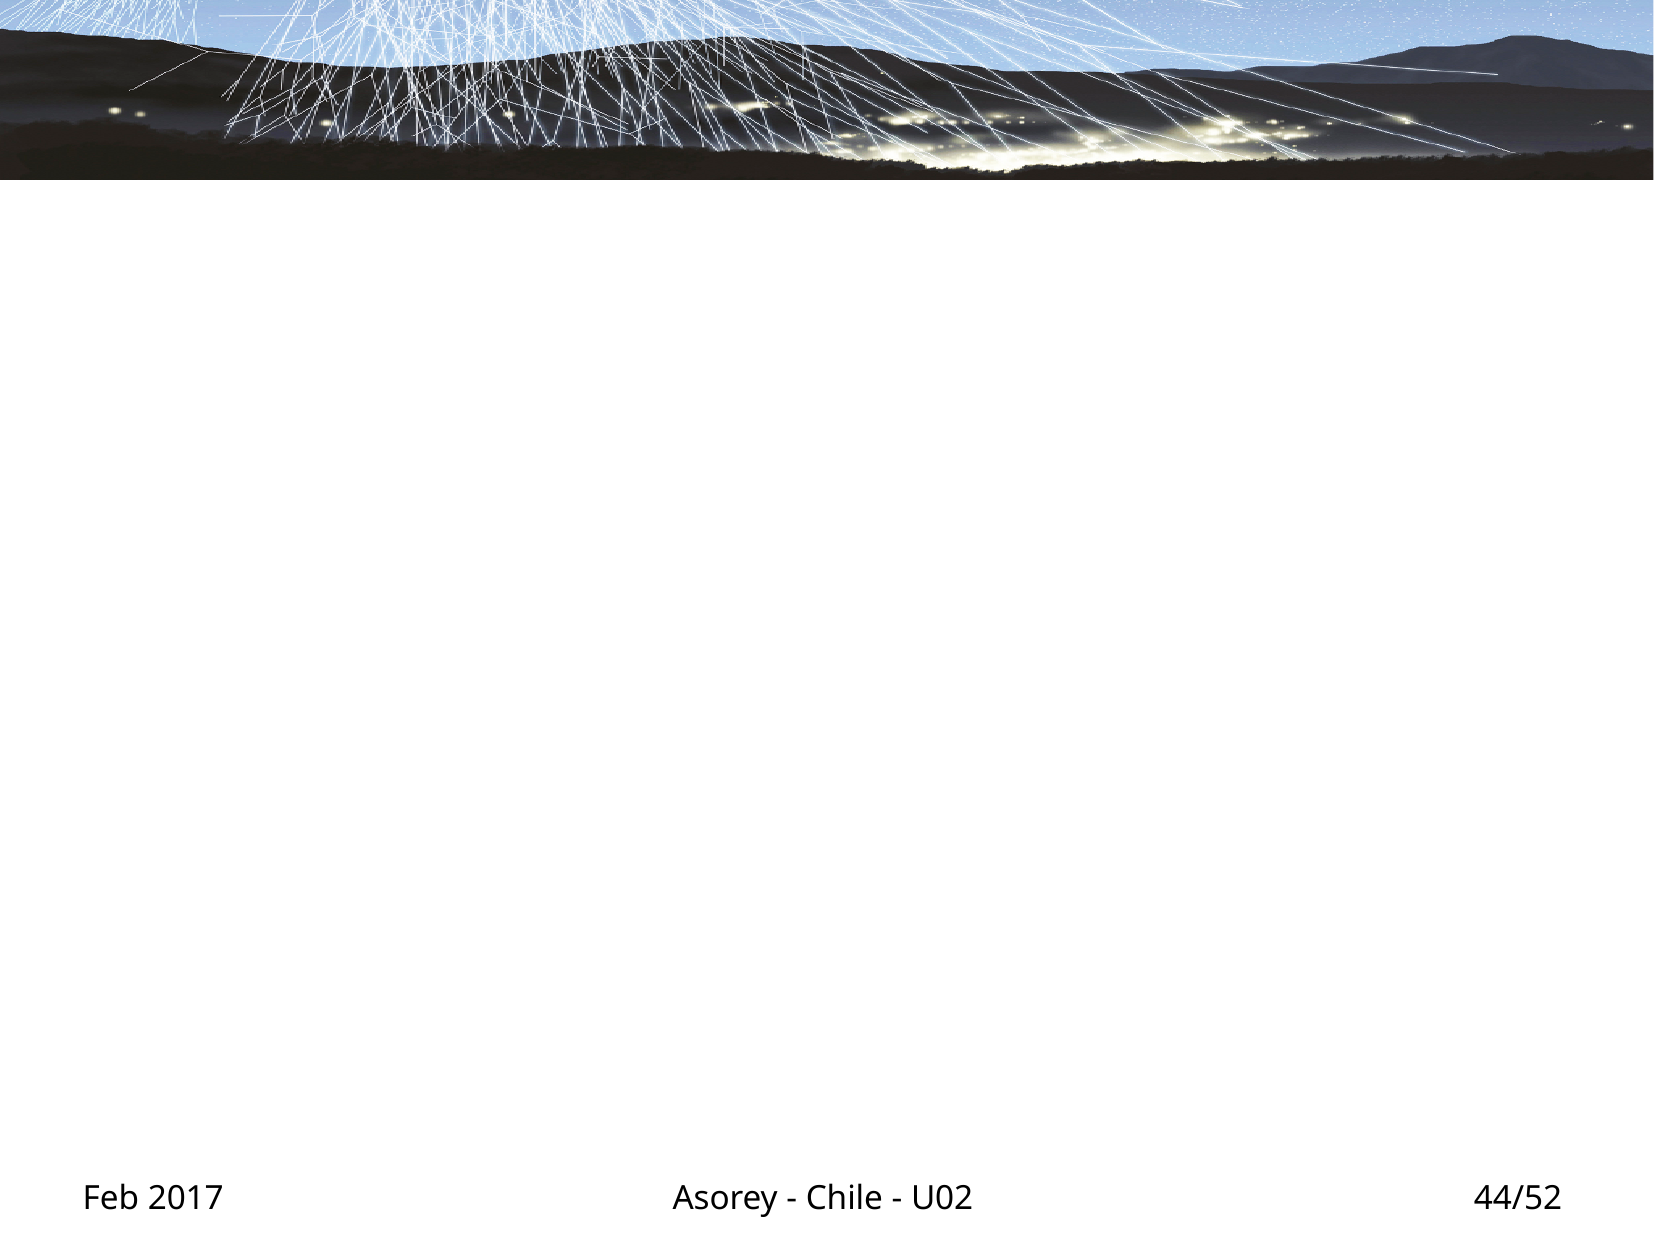

#
Feb 2017
Asorey - Chile - U02
44